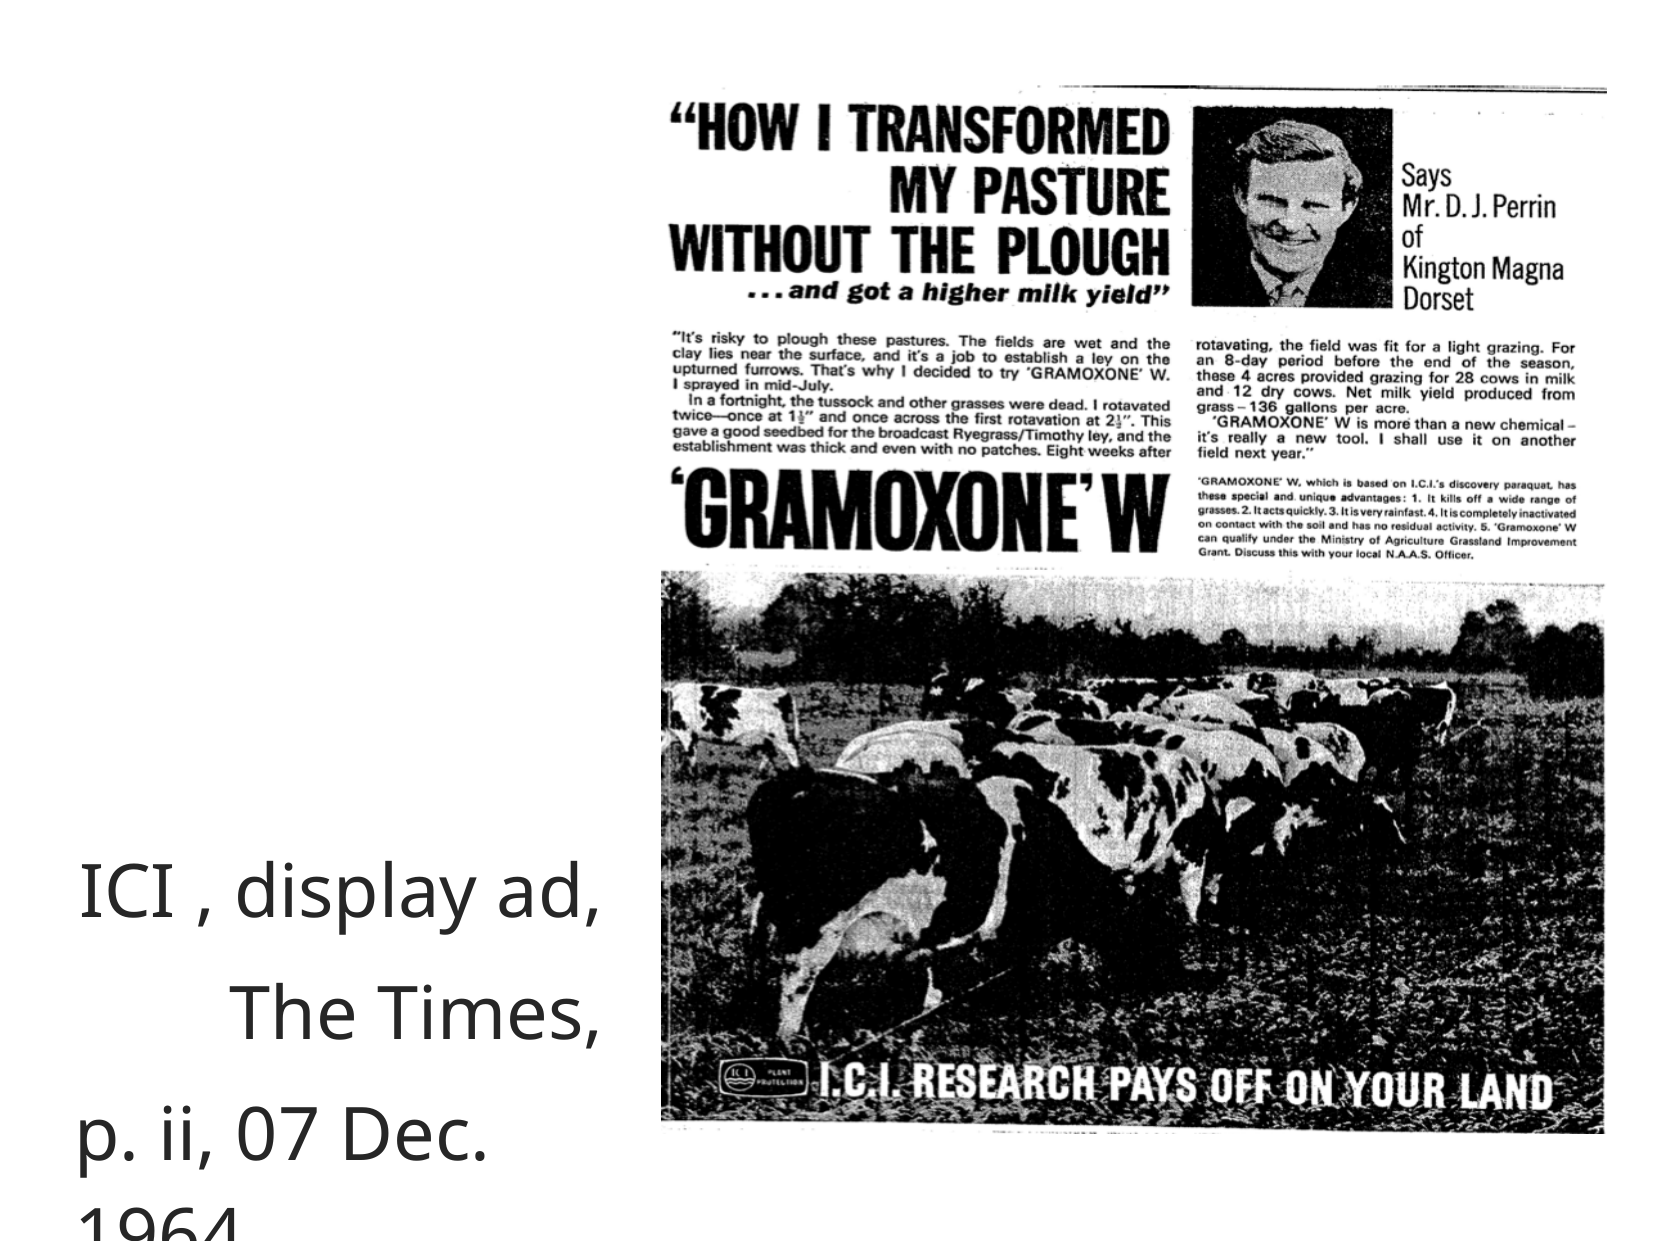

#
ICI , display ad,
The Times,
p. ii, 07 Dec. 1964